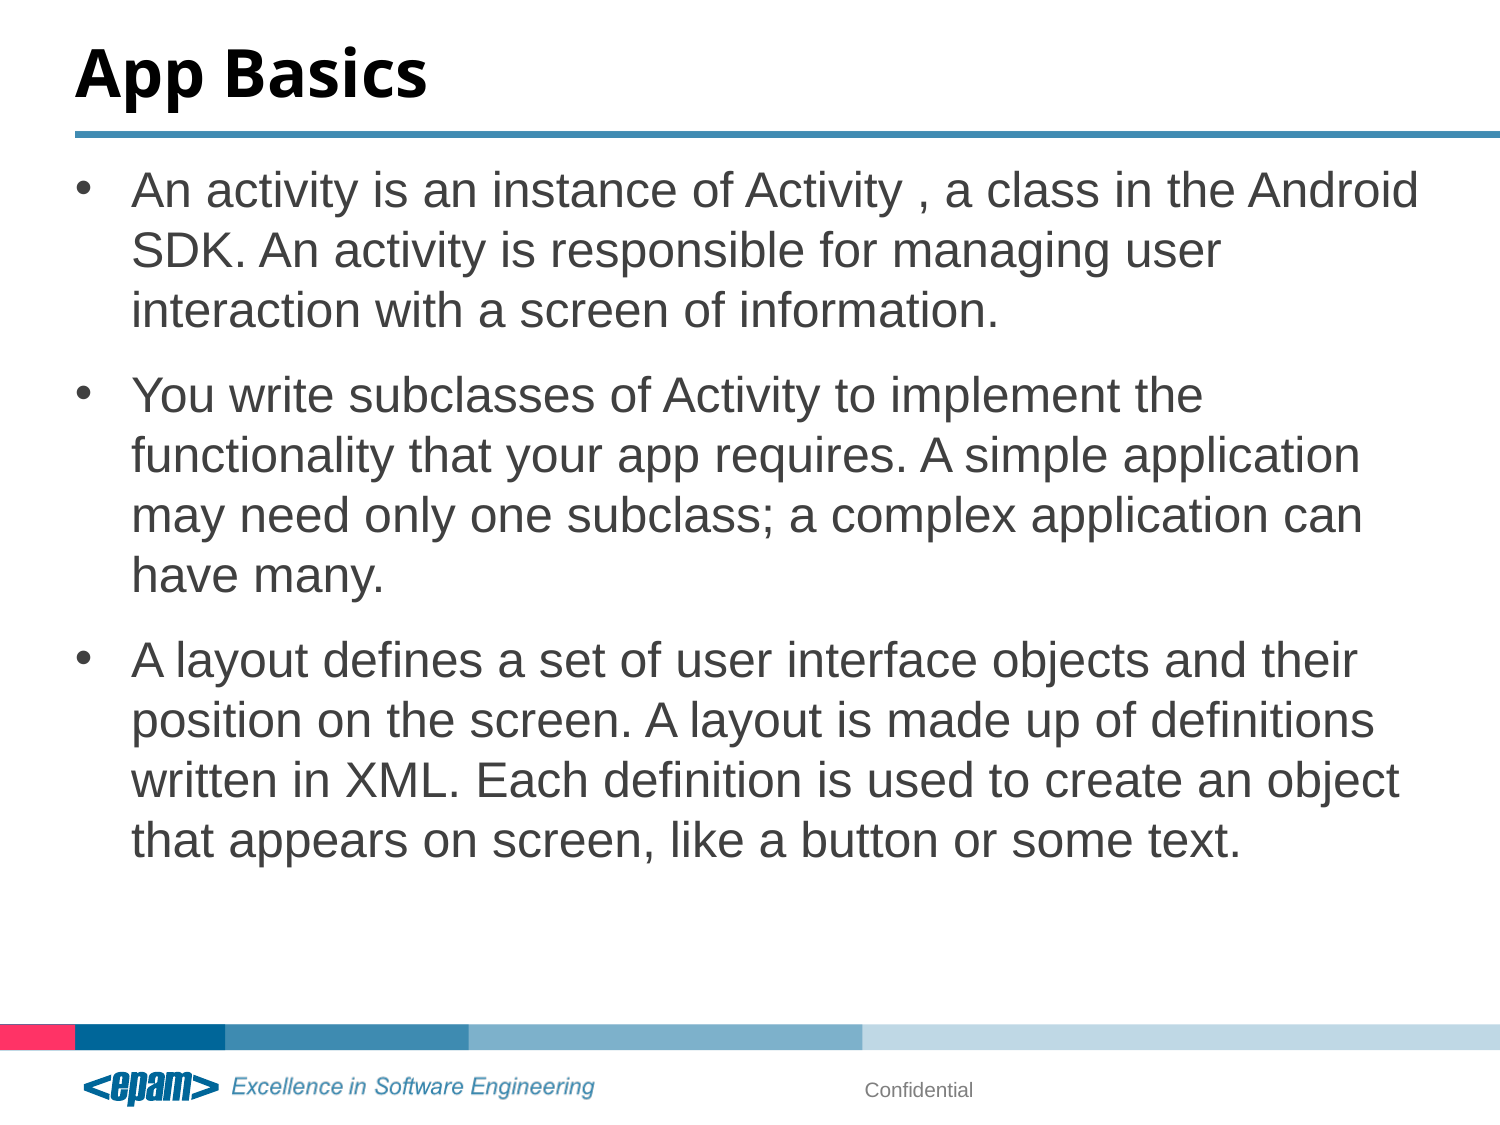

#
App Basics
An activity is an instance of Activity , a class in the Android SDK. An activity is responsible for managing user interaction with a screen of information.
You write subclasses of Activity to implement the functionality that your app requires. A simple application may need only one subclass; a complex application can have many.
A layout defines a set of user interface objects and their position on the screen. A layout is made up of definitions written in XML. Each definition is used to create an object that appears on screen, like a button or some text.
Confidential